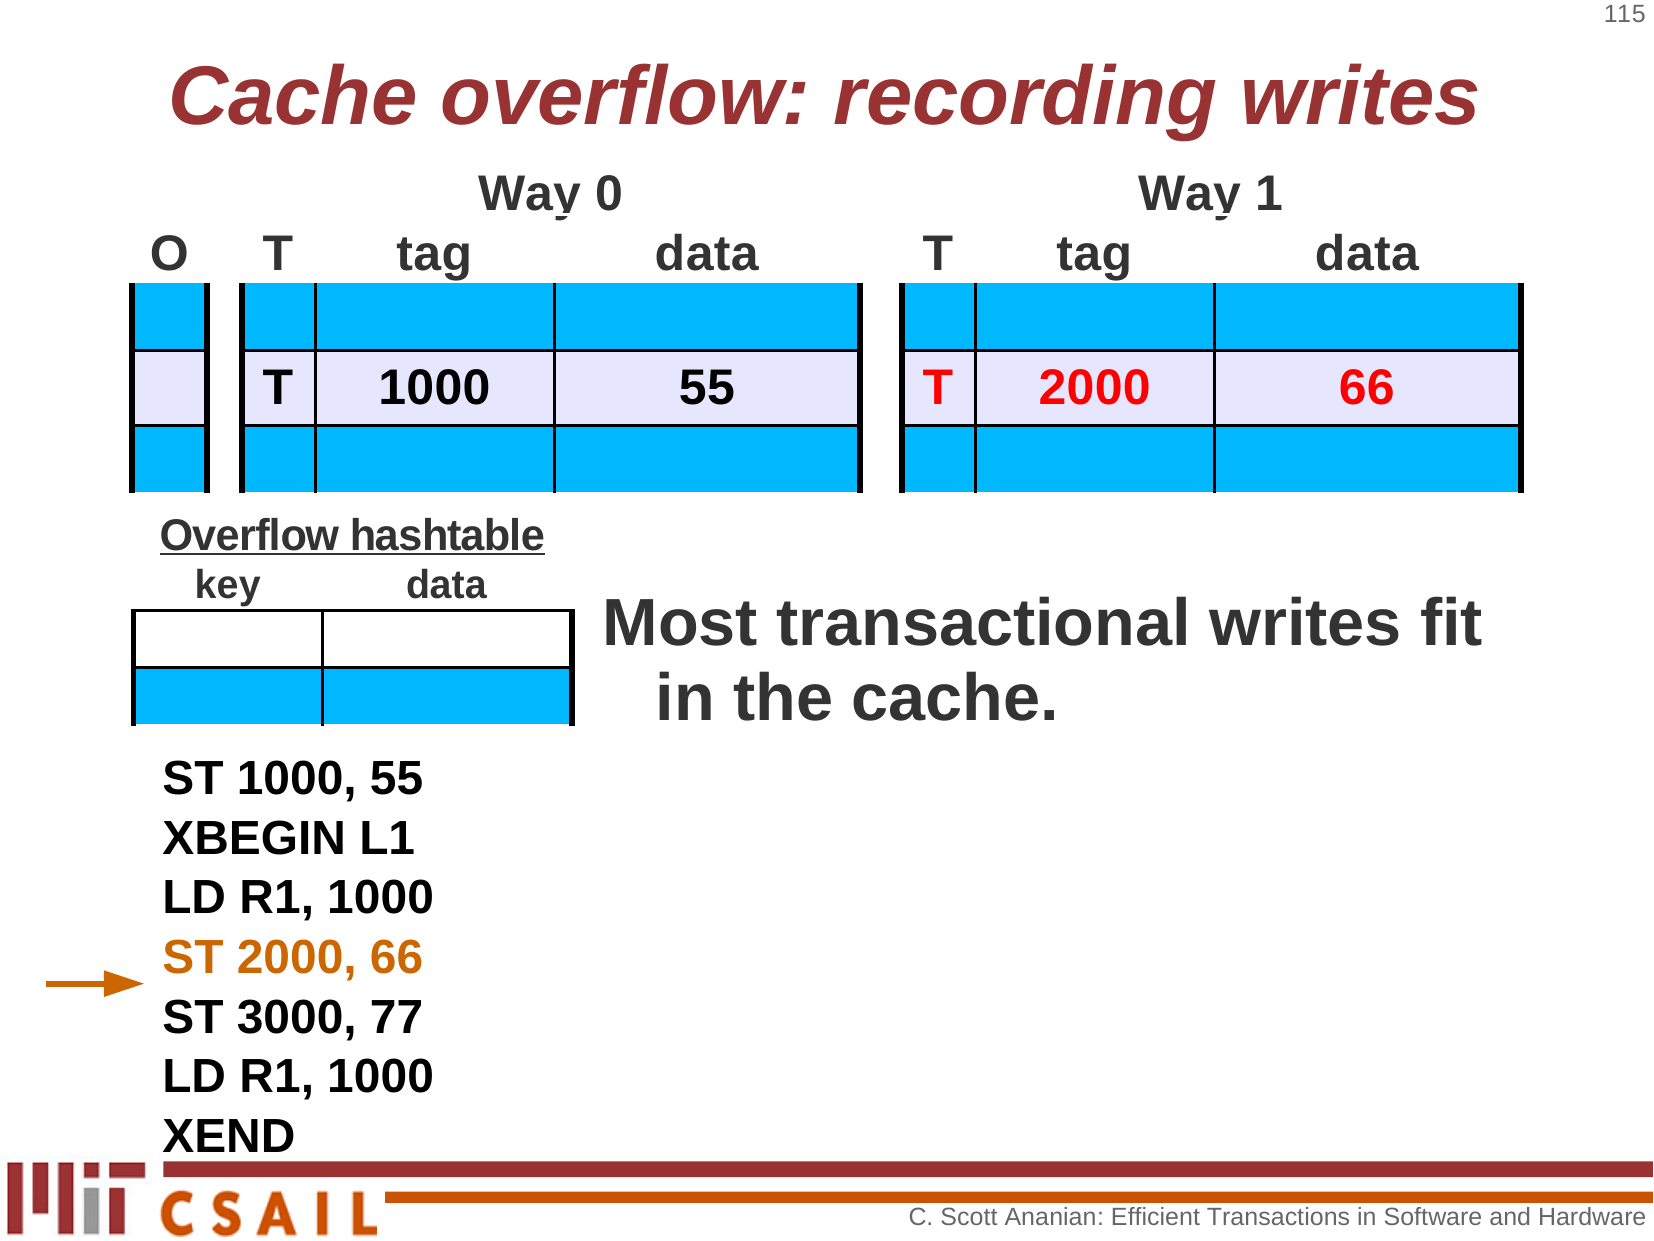

# Cache overflow: recording writes
Most transactional writes fit in the cache.
ST 1000, 55
XBEGIN L1
LD R1, 1000
ST 2000, 66
ST 3000, 77
LD R1, 1000
XEND